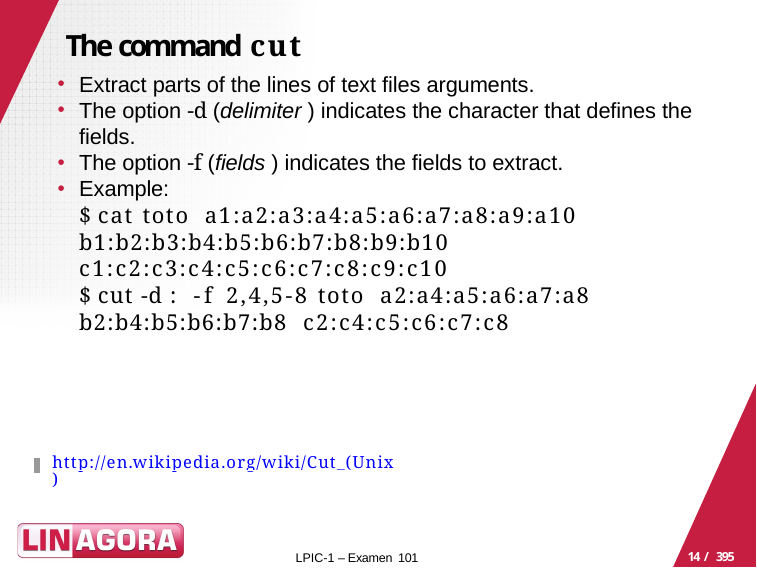

The command cut
Extract parts of the lines of text files arguments.
The option -d (delimiter ) indicates the character that defines the fields.
The option -f (fields ) indicates the fields to extract.
Example:
$ cat toto a1:a2:a3:a4:a5:a6:a7:a8:a9:a10 b1:b2:b3:b4:b5:b6:b7:b8:b9:b10 c1:c2:c3:c4:c5:c6:c7:c8:c9:c10
$ cut -d : -f 2,4,5-8 toto a2:a4:a5:a6:a7:a8 b2:b4:b5:b6:b7:b8 c2:c4:c5:c6:c7:c8
http://en.wikipedia.org/wiki/Cut_(Unix)
LPIC-1 – Examen 101